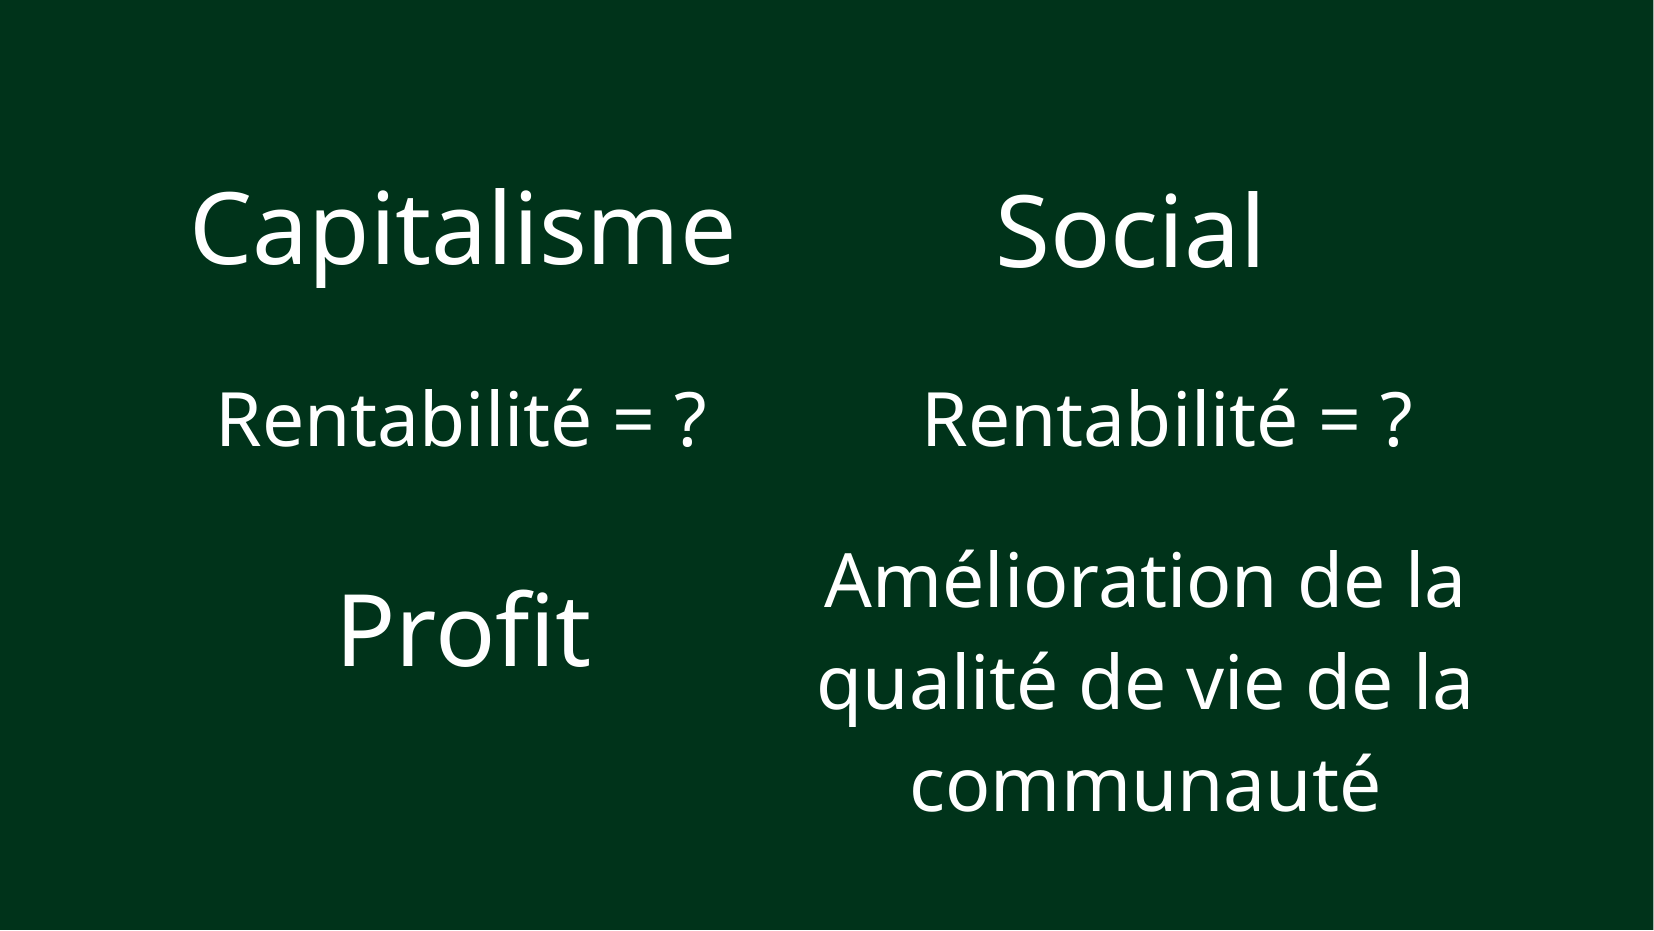

Capitalisme
Social
Rentabilité = ?
Rentabilité = ?
Amélioration de la qualité de vie de la communauté
Profit